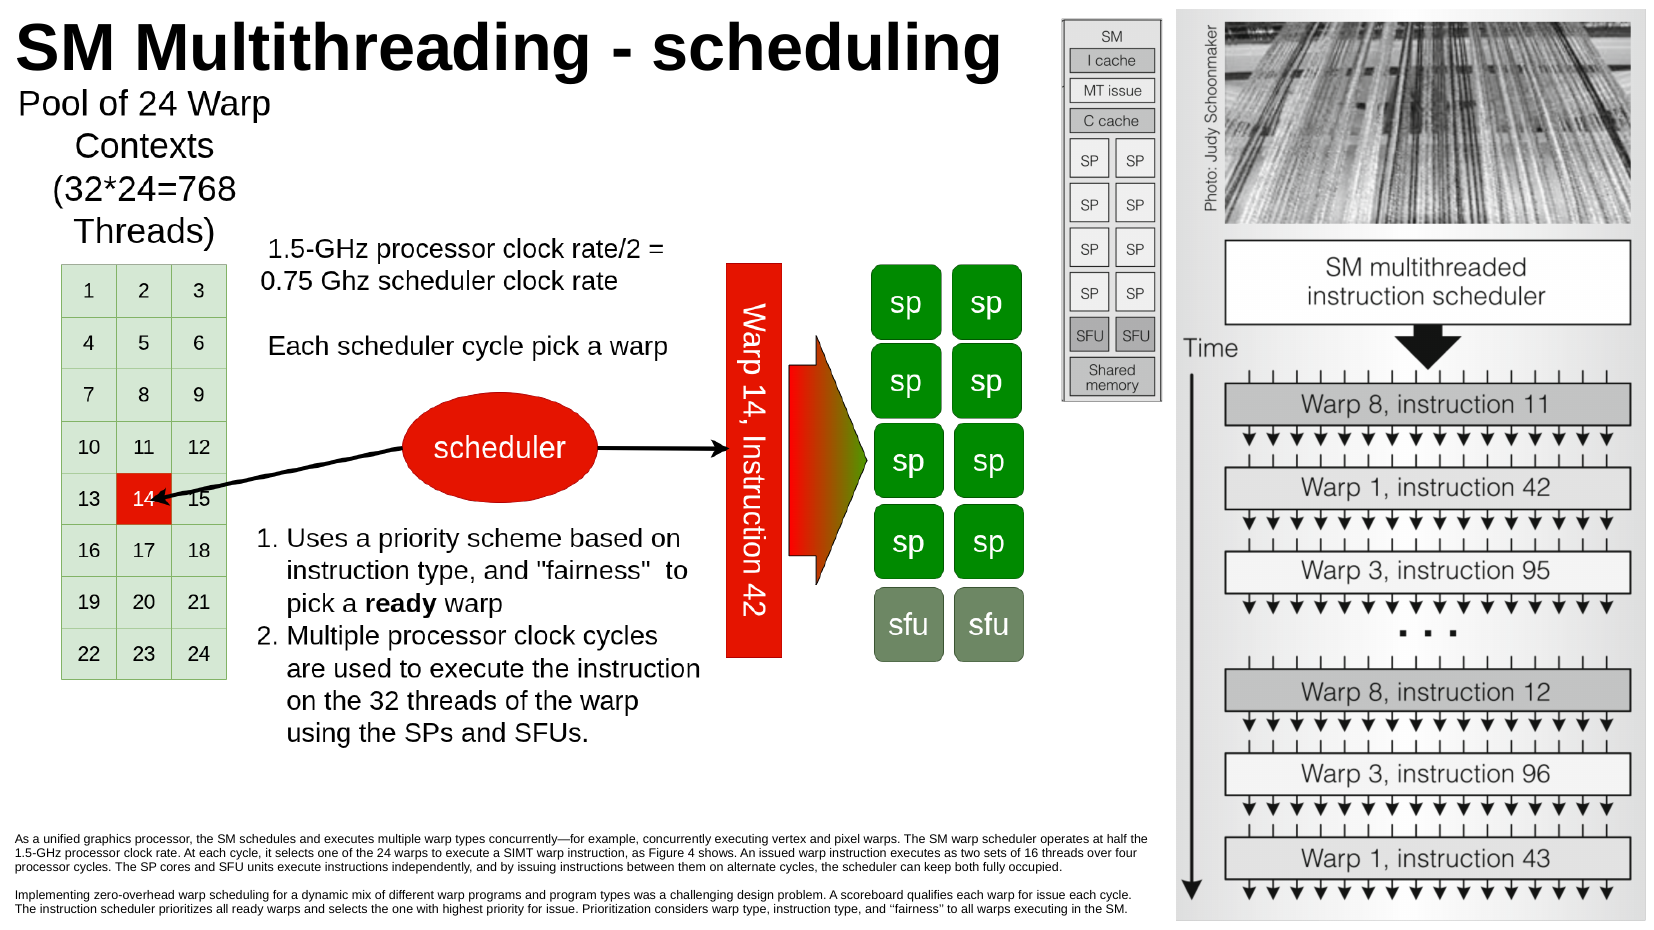

# SM Multithreading - scheduling
As a unified graphics processor, the SM schedules and executes multiple warp types concurrently—for example, concurrently executing vertex and pixel warps. The SM warp scheduler operates at half the 1.5-GHz processor clock rate. At each cycle, it selects one of the 24 warps to execute a SIMT warp instruction, as Figure 4 shows. An issued warp instruction executes as two sets of 16 threads over four processor cycles. The SP cores and SFU units execute instructions independently, and by issuing instructions between them on alternate cycles, the scheduler can keep both fully occupied.
Implementing zero-overhead warp scheduling for a dynamic mix of different warp programs and program types was a challenging design problem. A scoreboard qualifies each warp for issue each cycle. The instruction scheduler prioritizes all ready warps and selects the one with highest priority for issue. Prioritization considers warp type, instruction type, and ‘‘fairness’’ to all warps executing in the SM.